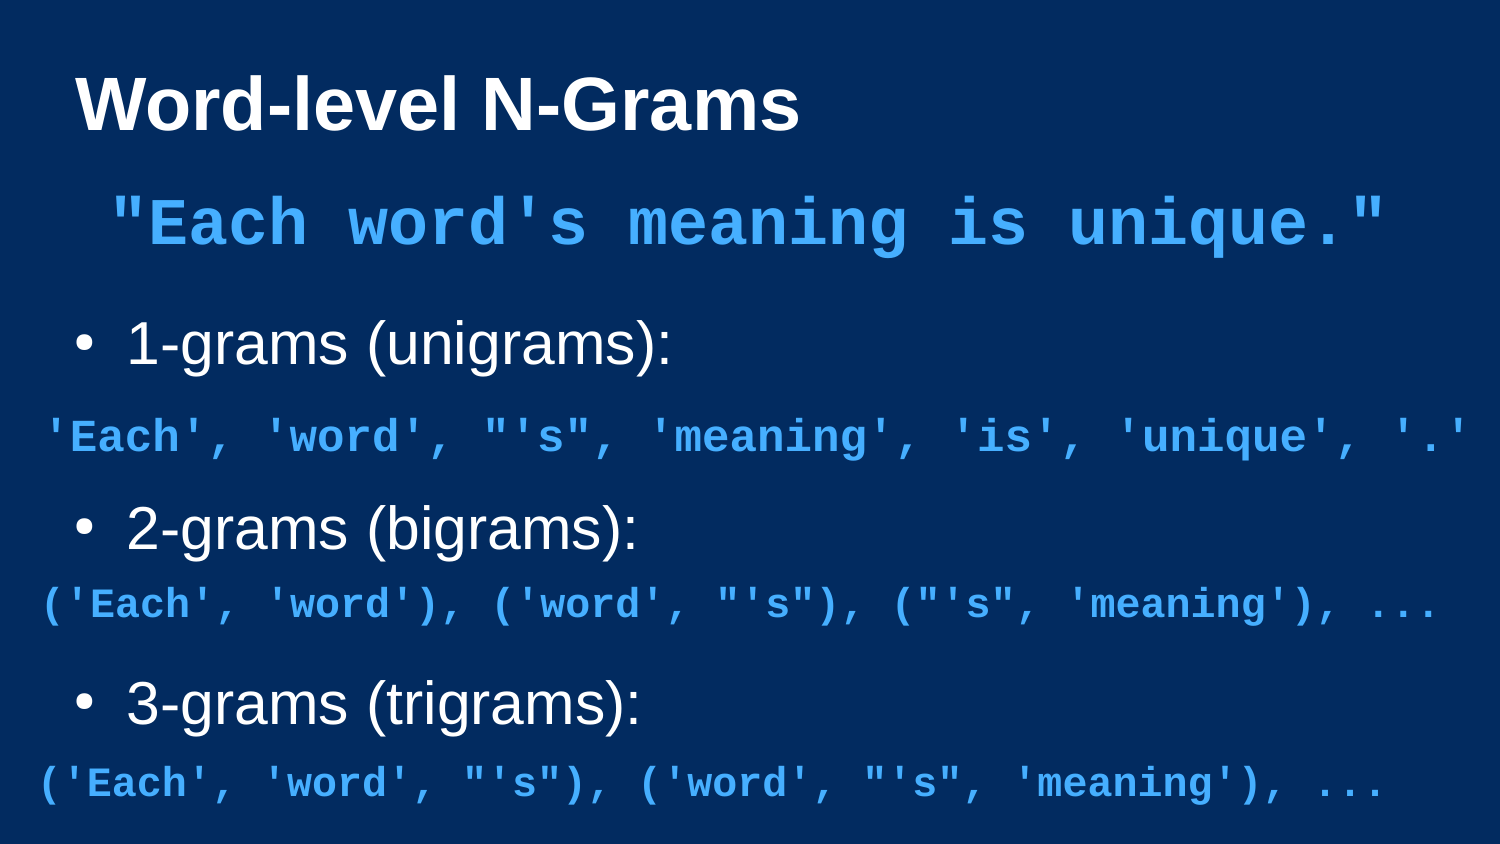

# Word-level N-Grams
"Each word's meaning is unique."
1-grams (unigrams):
2-grams (bigrams):
3-grams (trigrams):
'Each', 'word', "'s", 'meaning', 'is', 'unique', '.'
('Each', 'word'), ('word', "'s"), ("'s", 'meaning'), ...
('Each', 'word', "'s"), ('word', "'s", 'meaning'), ...